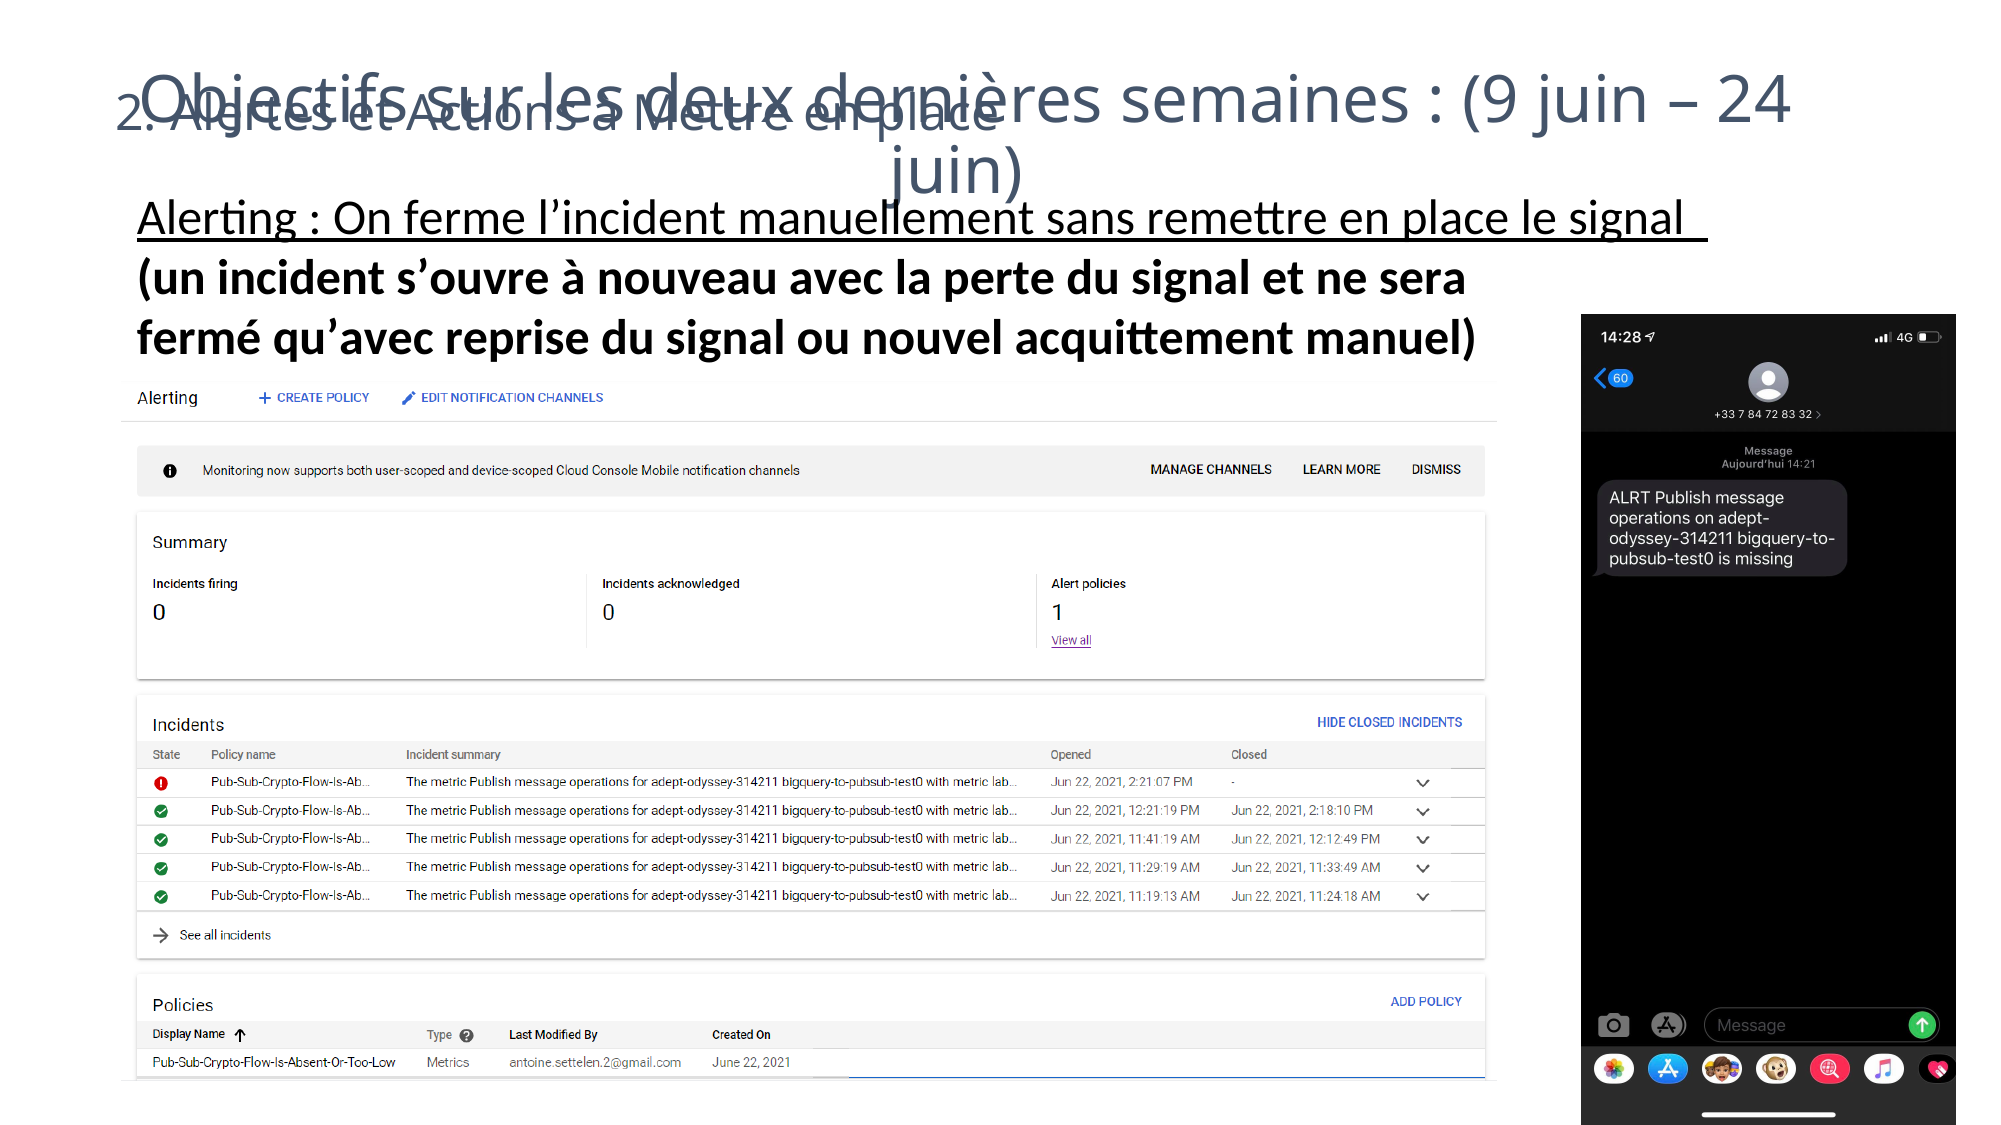

# Objectifs sur les deux dernières semaines : (9 juin – 24 juin)
2. Alertes et Actions à Mettre en place
Alerting : On ferme l’incident manuellement sans remettre en place le signal
(un incident s’ouvre à nouveau avec la perte du signal et ne sera
fermé qu’avec reprise du signal ou nouvel acquittement manuel)